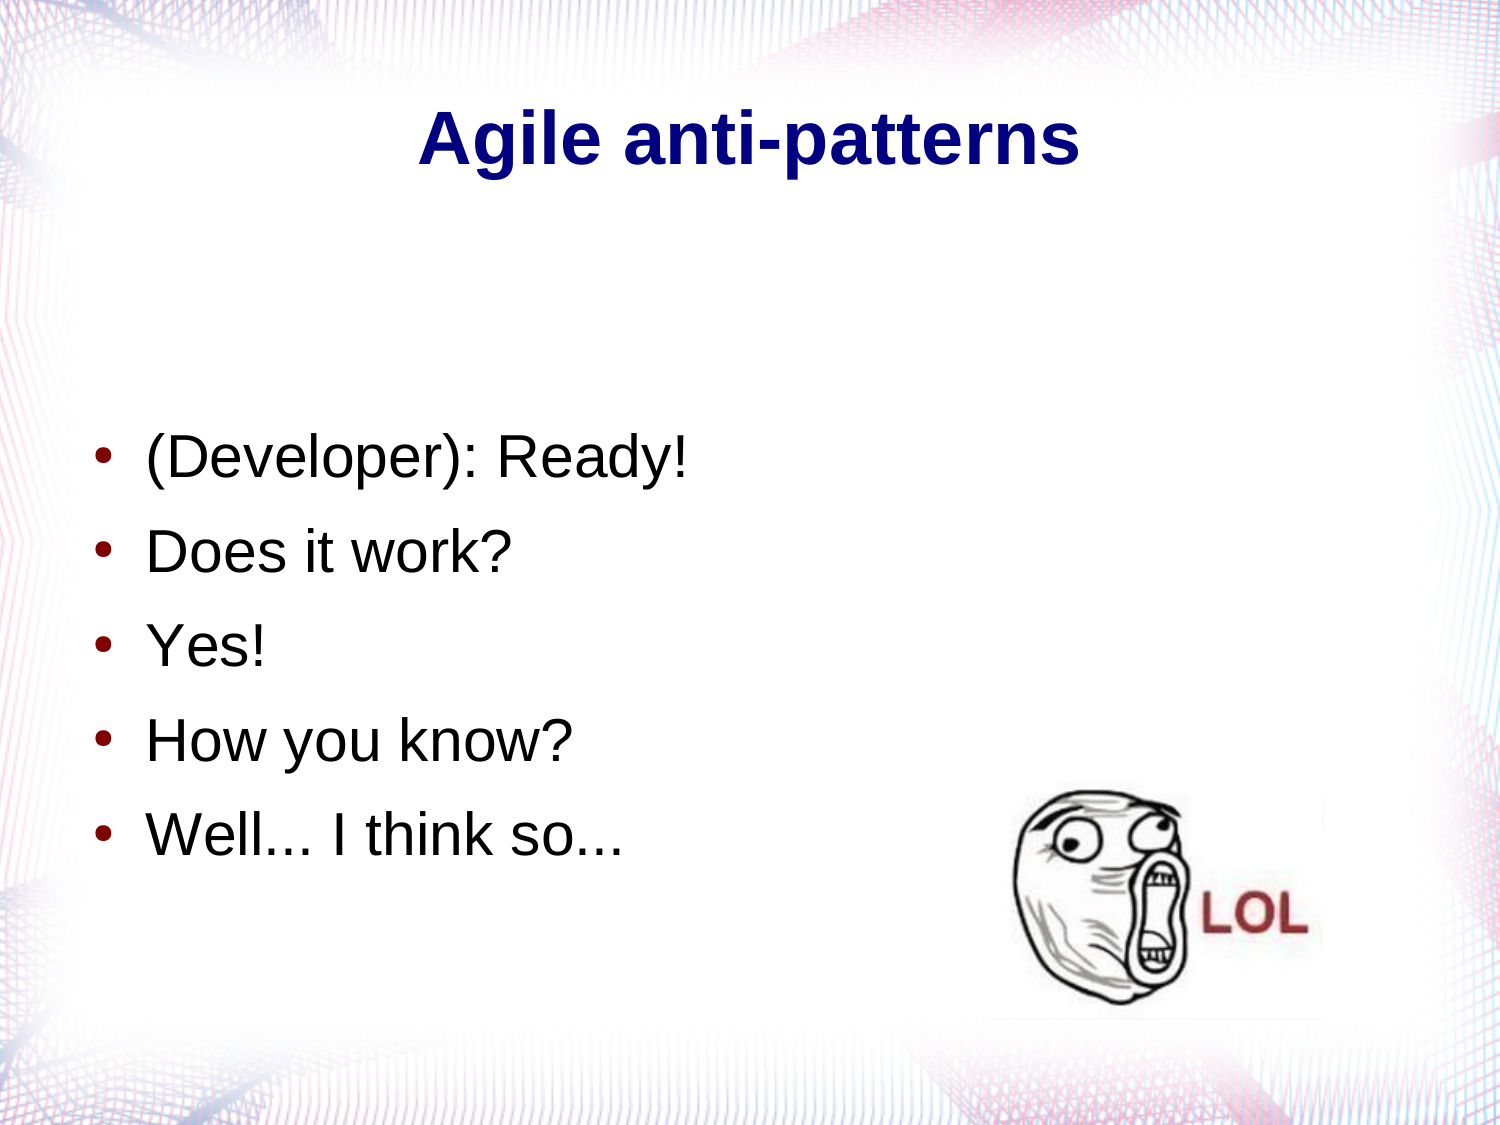

# Agile anti-patterns
(Developer): Ready!
Does it work?
Yes!
How you know?
Well... I think so...